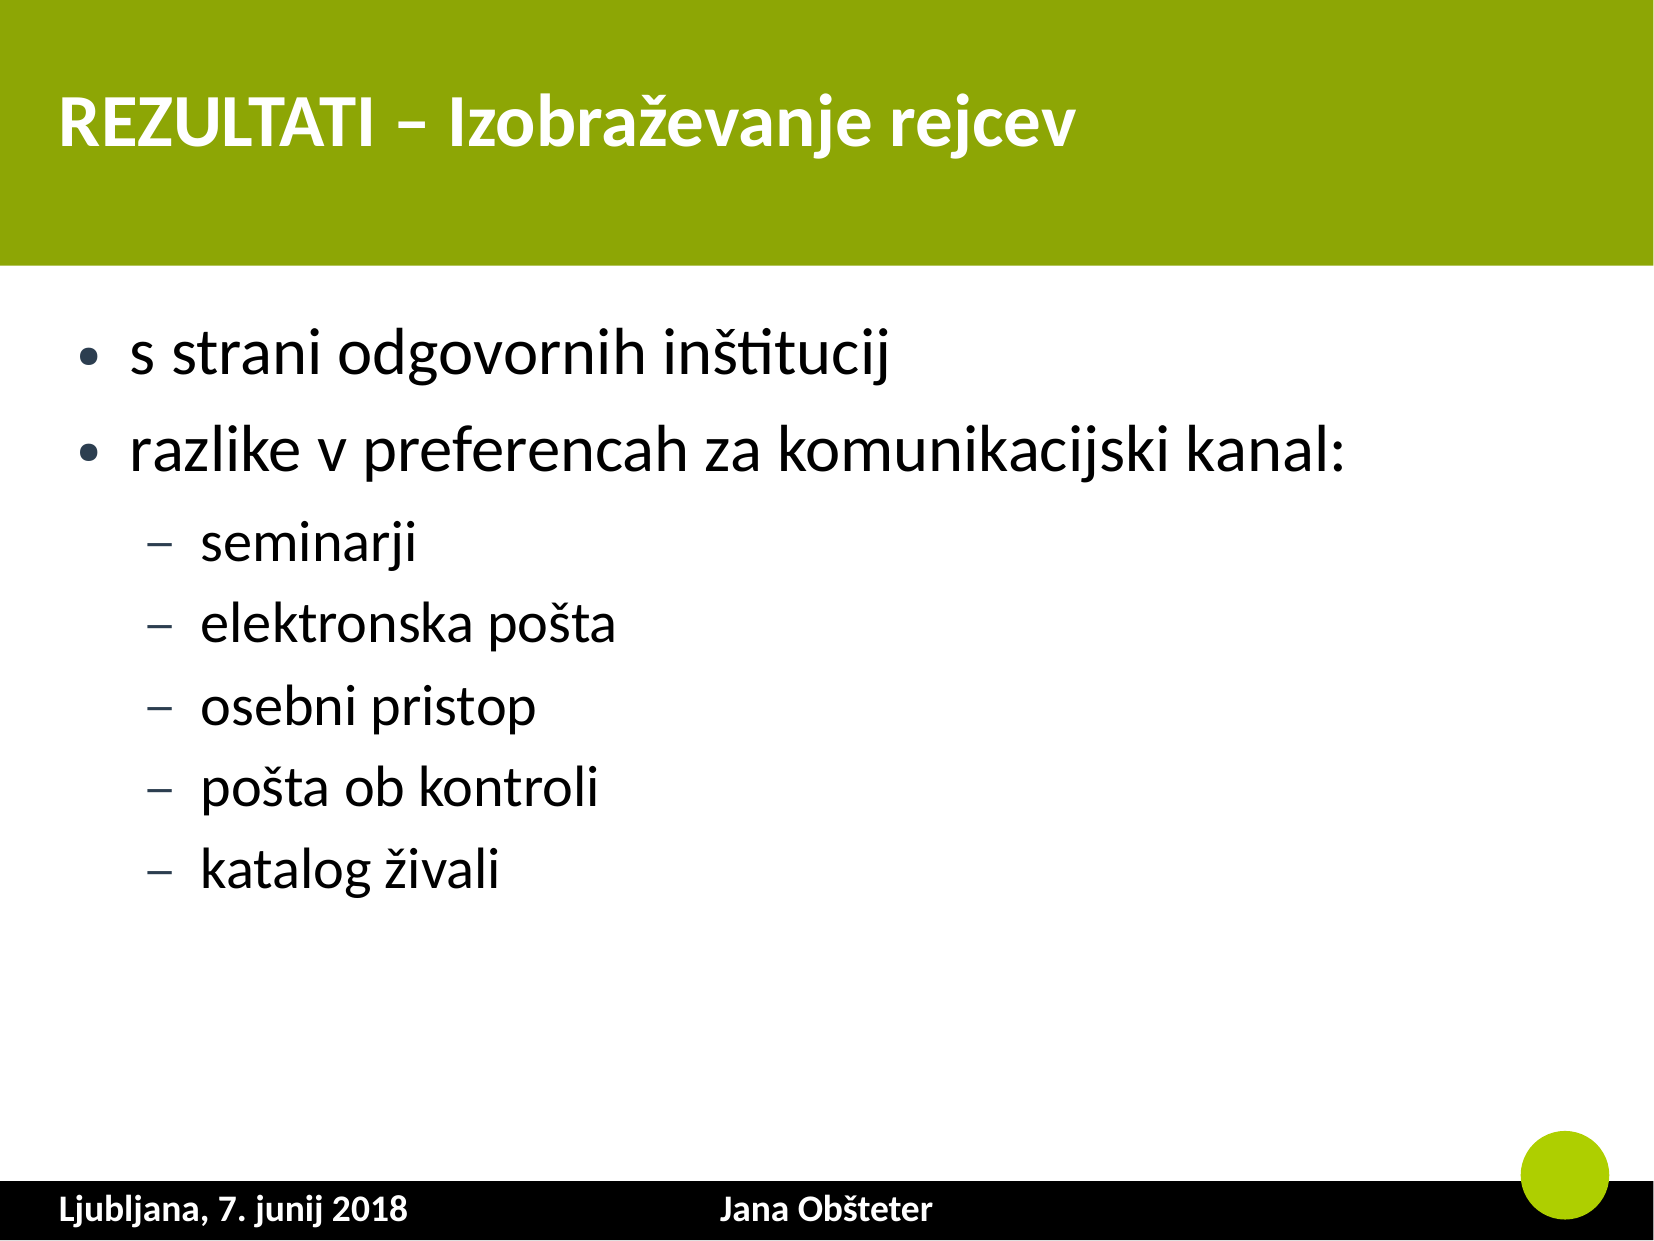

REZULTATI – Izobraževanje rejcev
# s strani odgovornih inštitucij
razlike v preferencah za komunikacijski kanal:
seminarji
elektronska pošta
osebni pristop
pošta ob kontroli
katalog živali